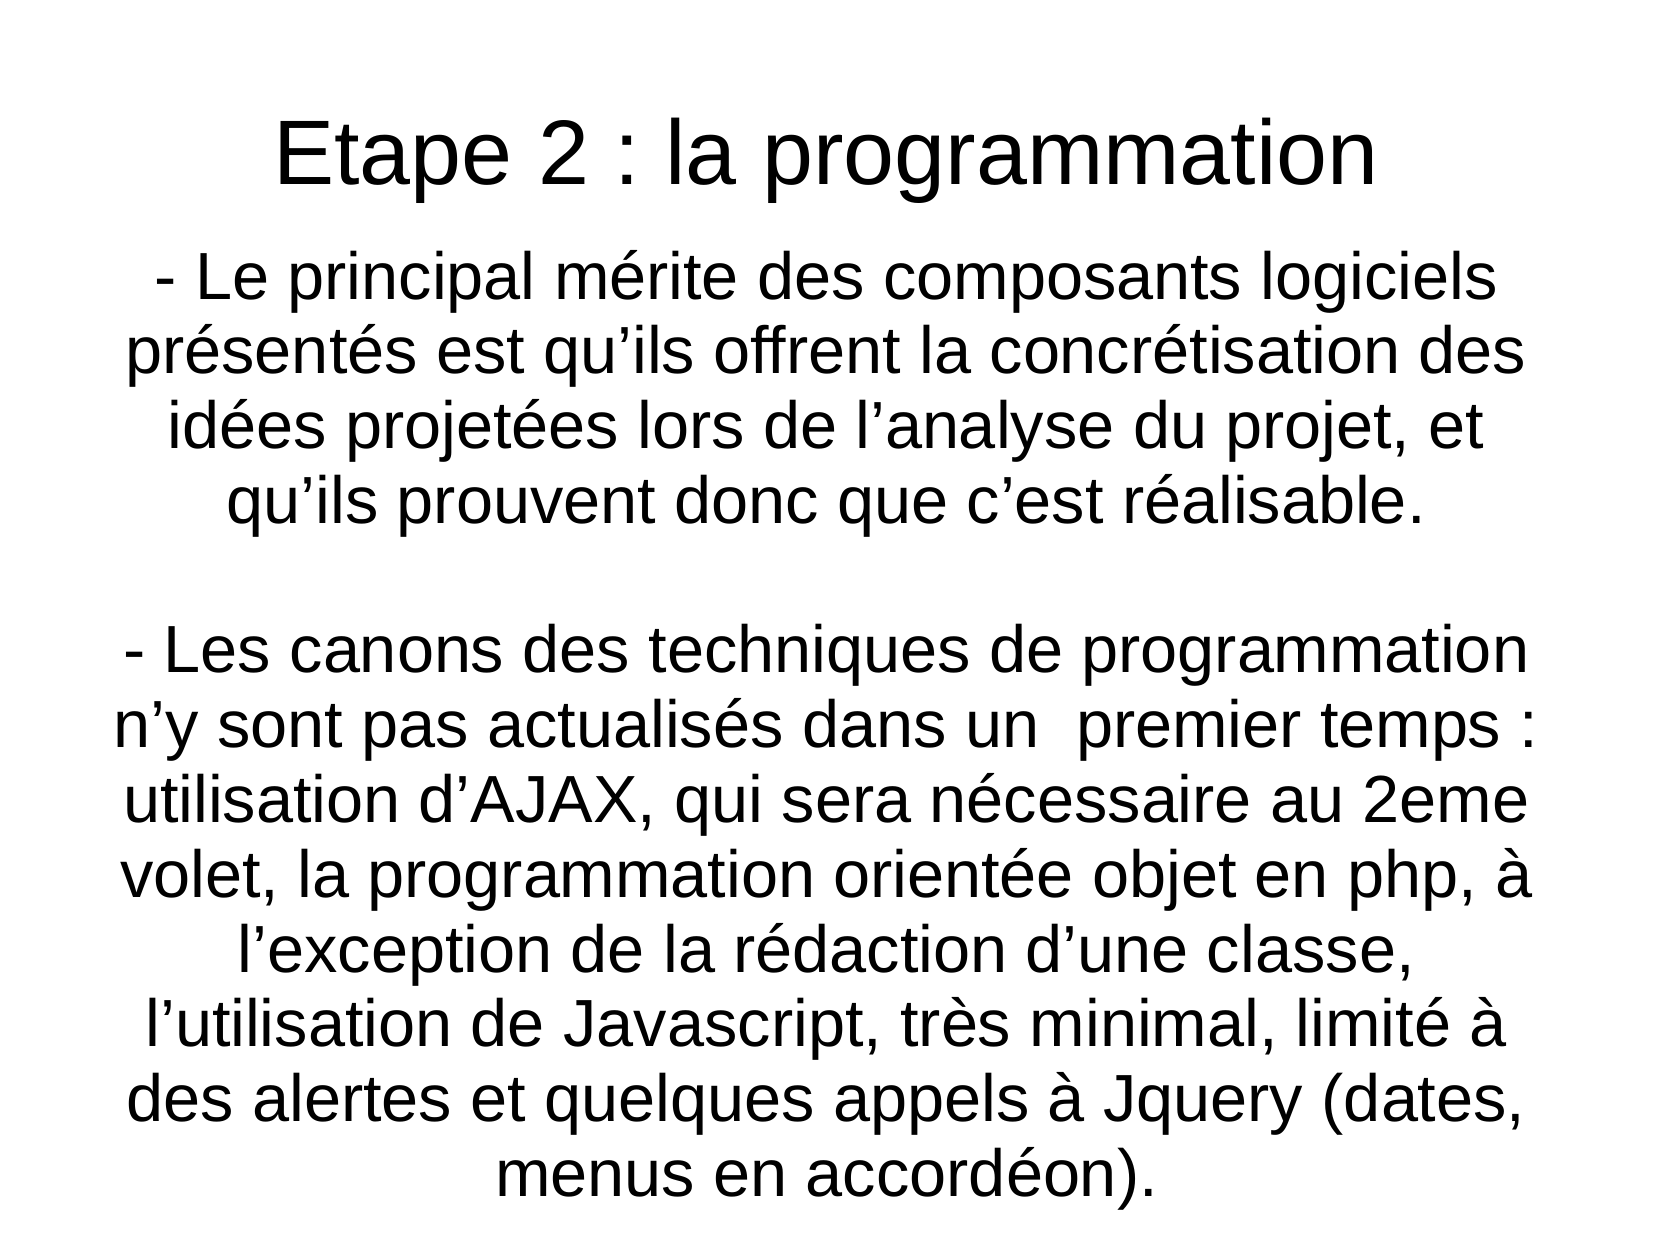

- Le principal mérite des composants logiciels présentés est qu’ils offrent la concrétisation des idées projetées lors de l’analyse du projet, et qu’ils prouvent donc que c’est réalisable.
- Les canons des techniques de programmation n’y sont pas actualisés dans un premier temps : utilisation d’AJAX, qui sera nécessaire au 2eme volet, la programmation orientée objet en php, à l’exception de la rédaction d’une classe, l’utilisation de Javascript, très minimal, limité à des alertes et quelques appels à Jquery (dates, menus en accordéon).
# Etape 2 : la programmation